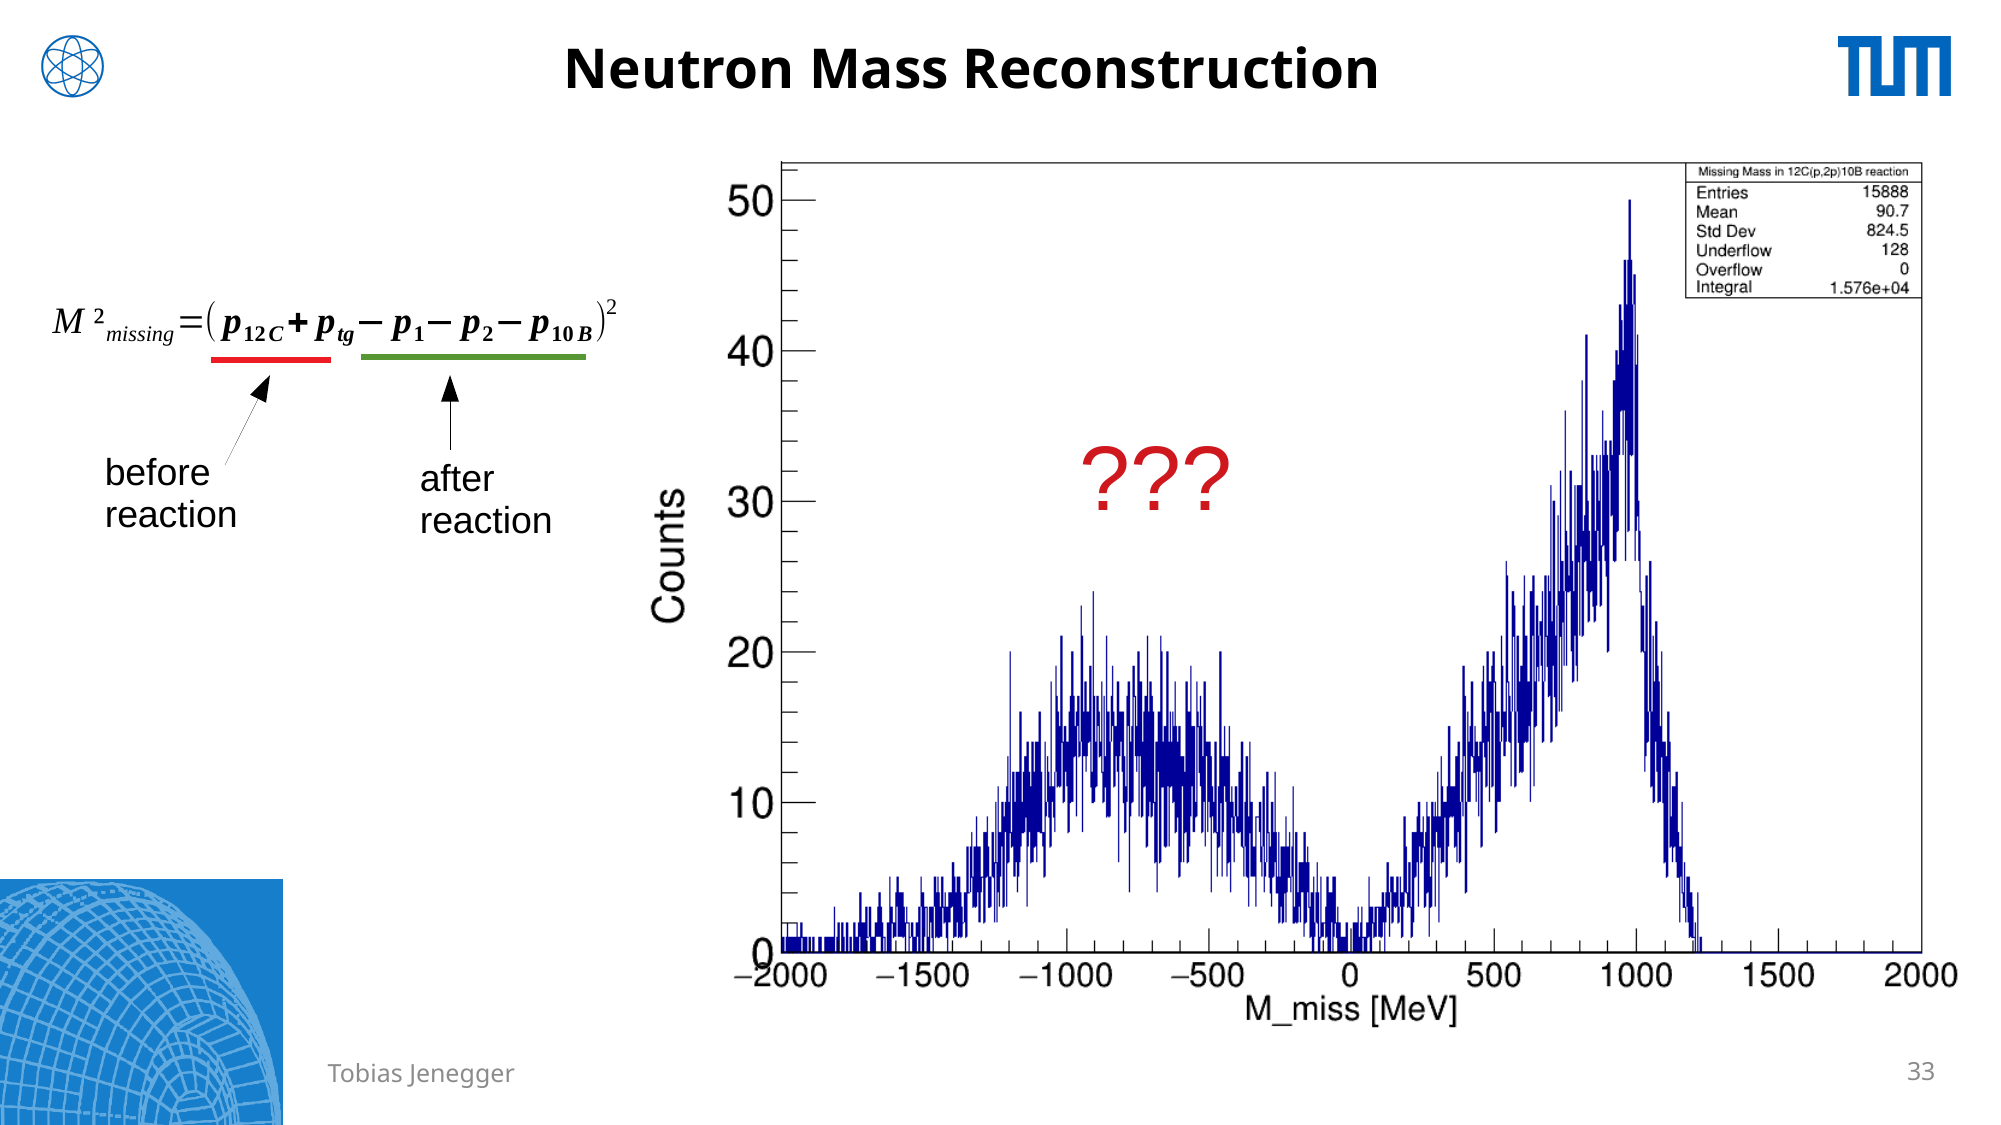

# Neutron Mass Reconstruction
???
before reaction
after reaction
Tobias Jenegger